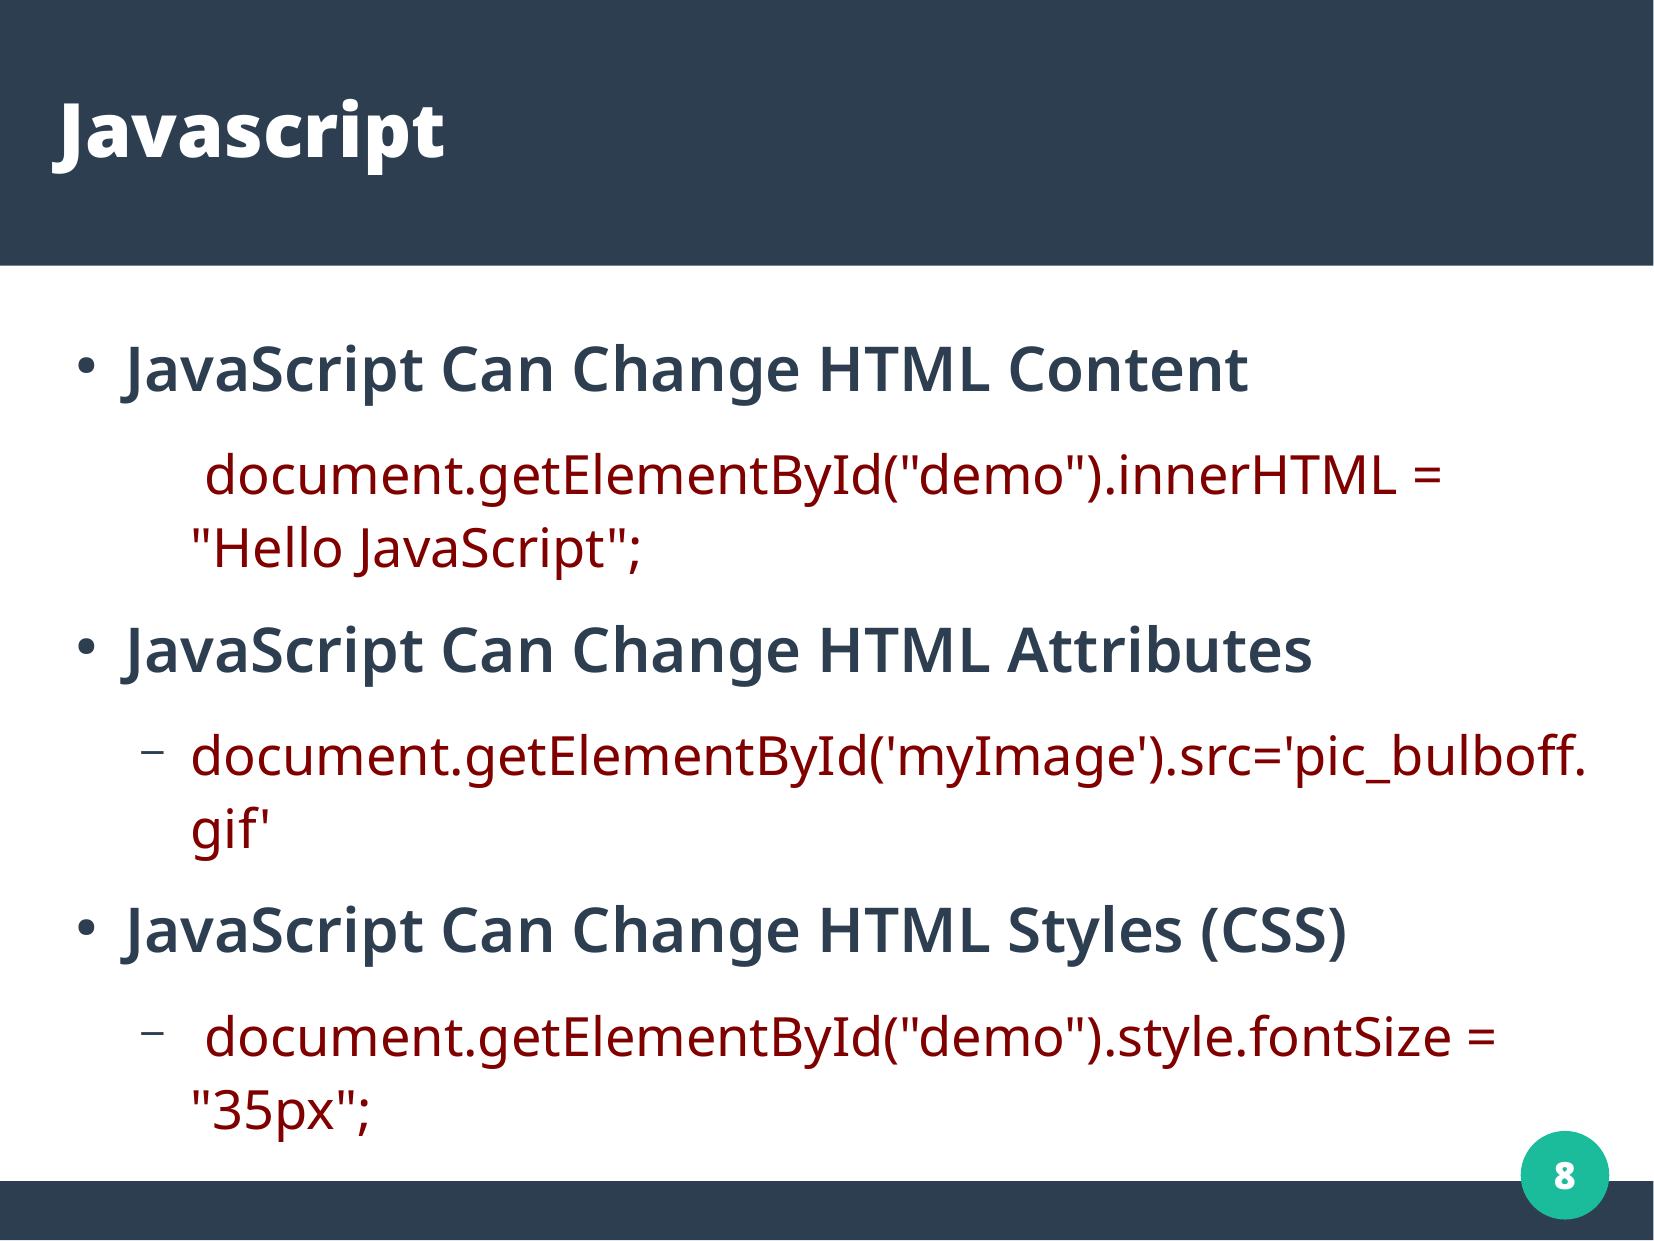

# Javascript
JavaScript Can Change HTML Content
 document.getElementById("demo").innerHTML = "Hello JavaScript";
JavaScript Can Change HTML Attributes
document.getElementById('myImage').src='pic_bulboff.gif'
JavaScript Can Change HTML Styles (CSS)
 document.getElementById("demo").style.fontSize = "35px";
8